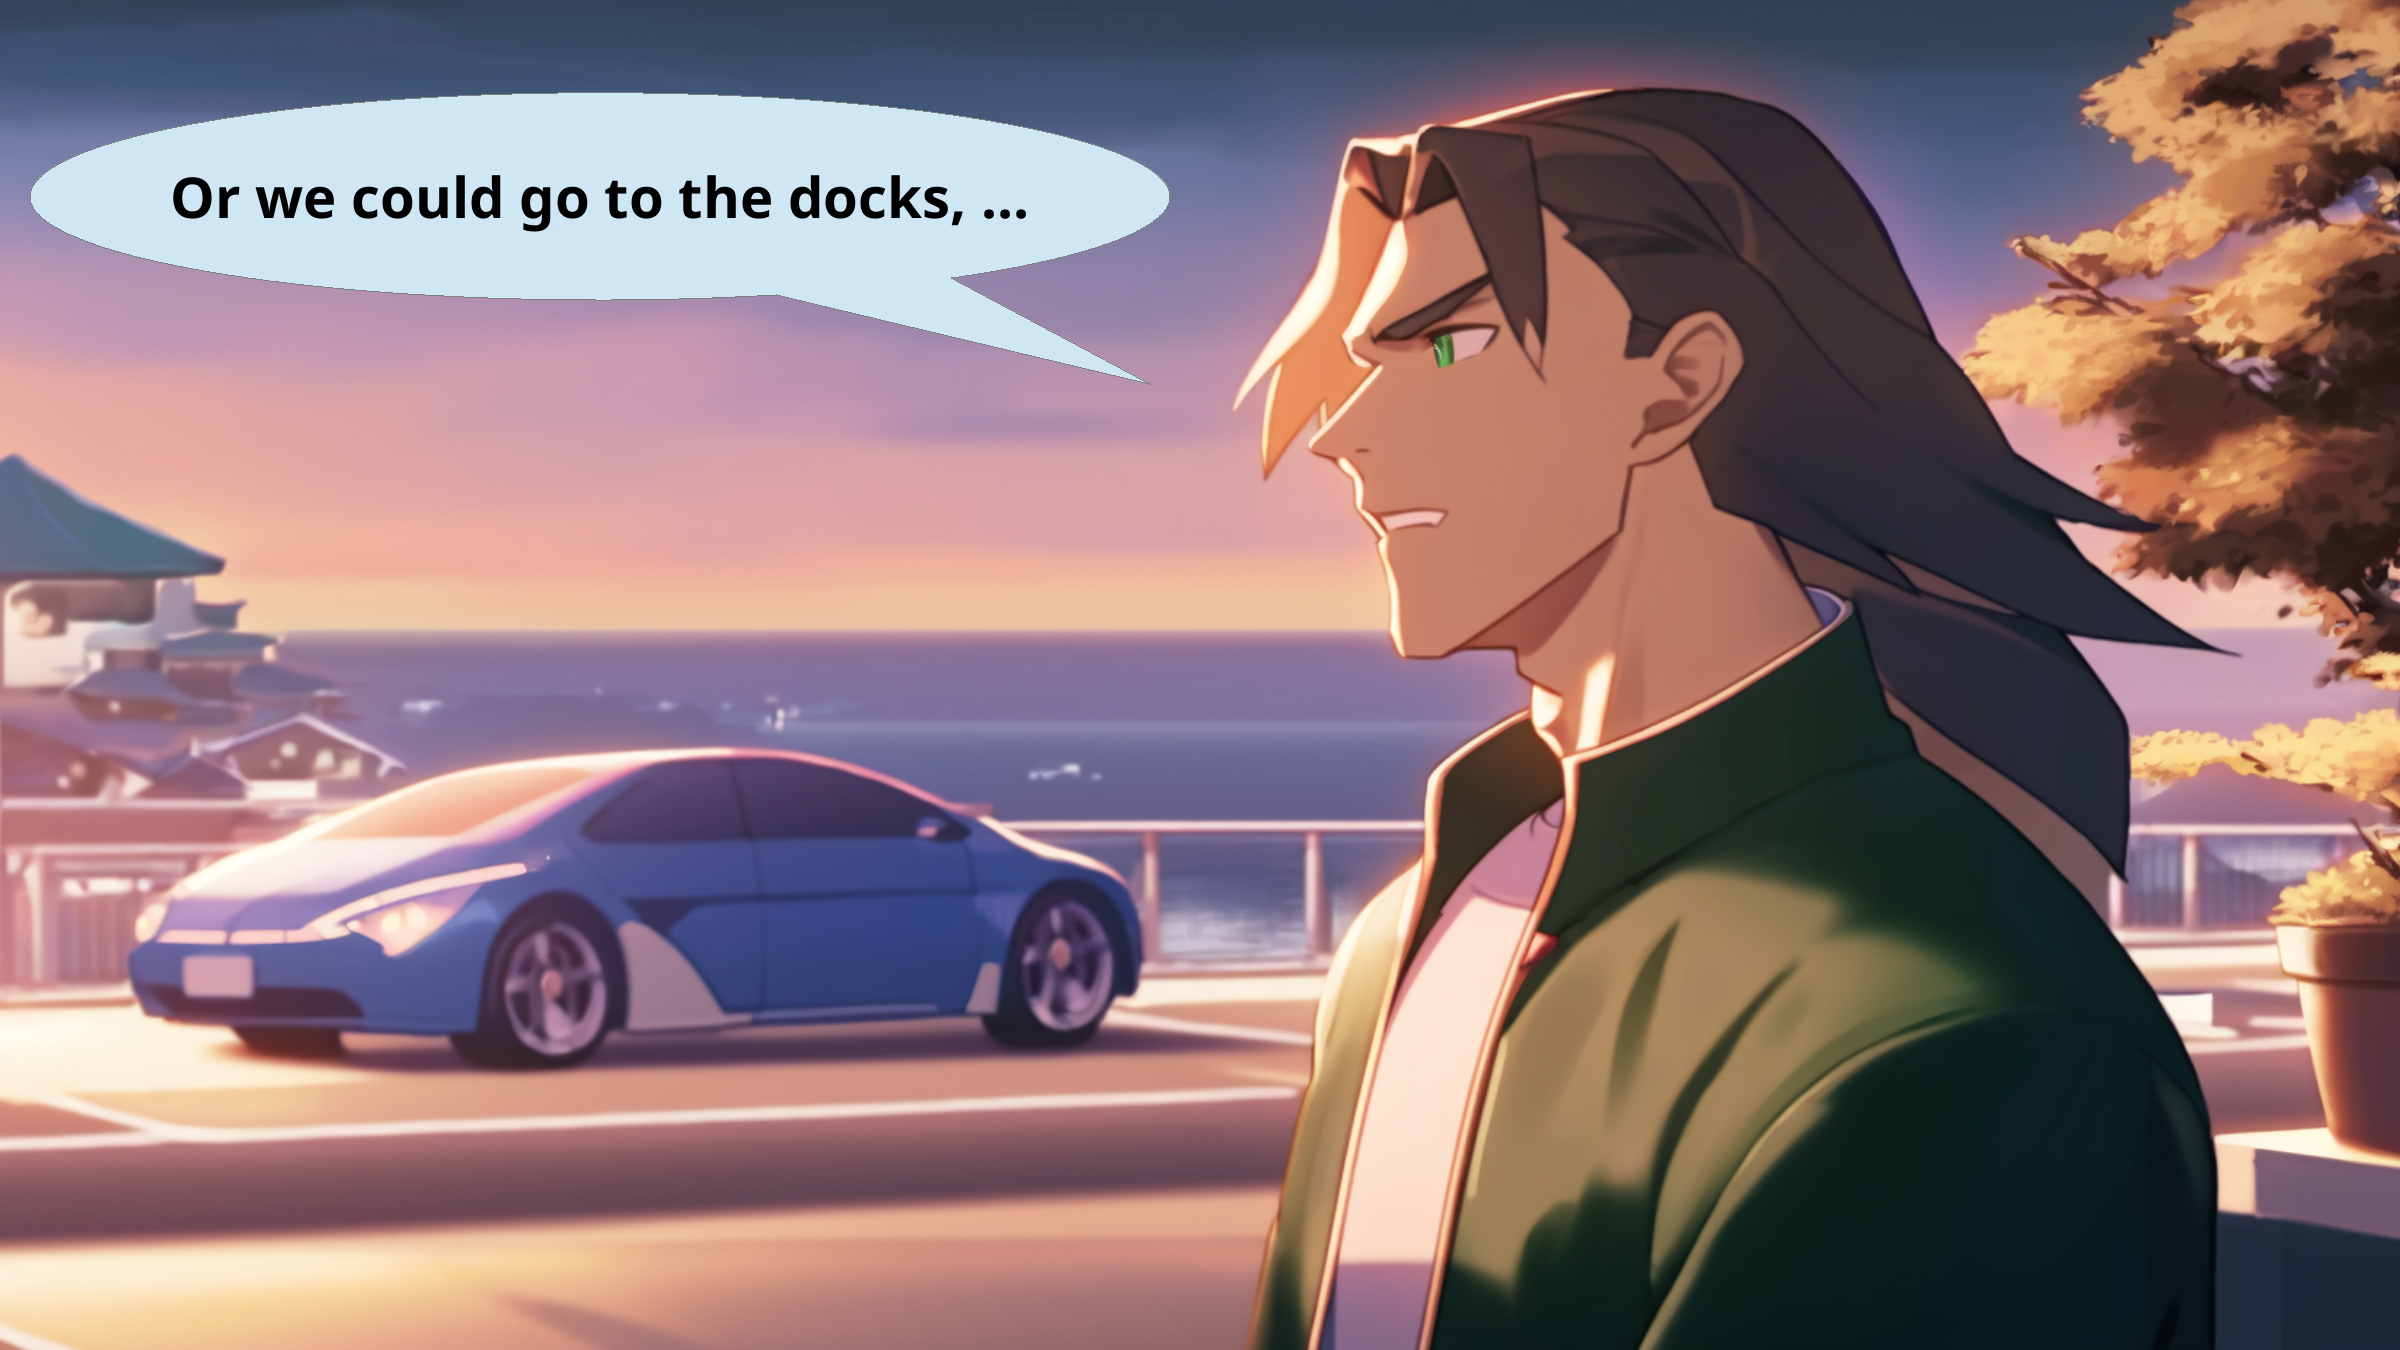

Or we could go to the docks, …